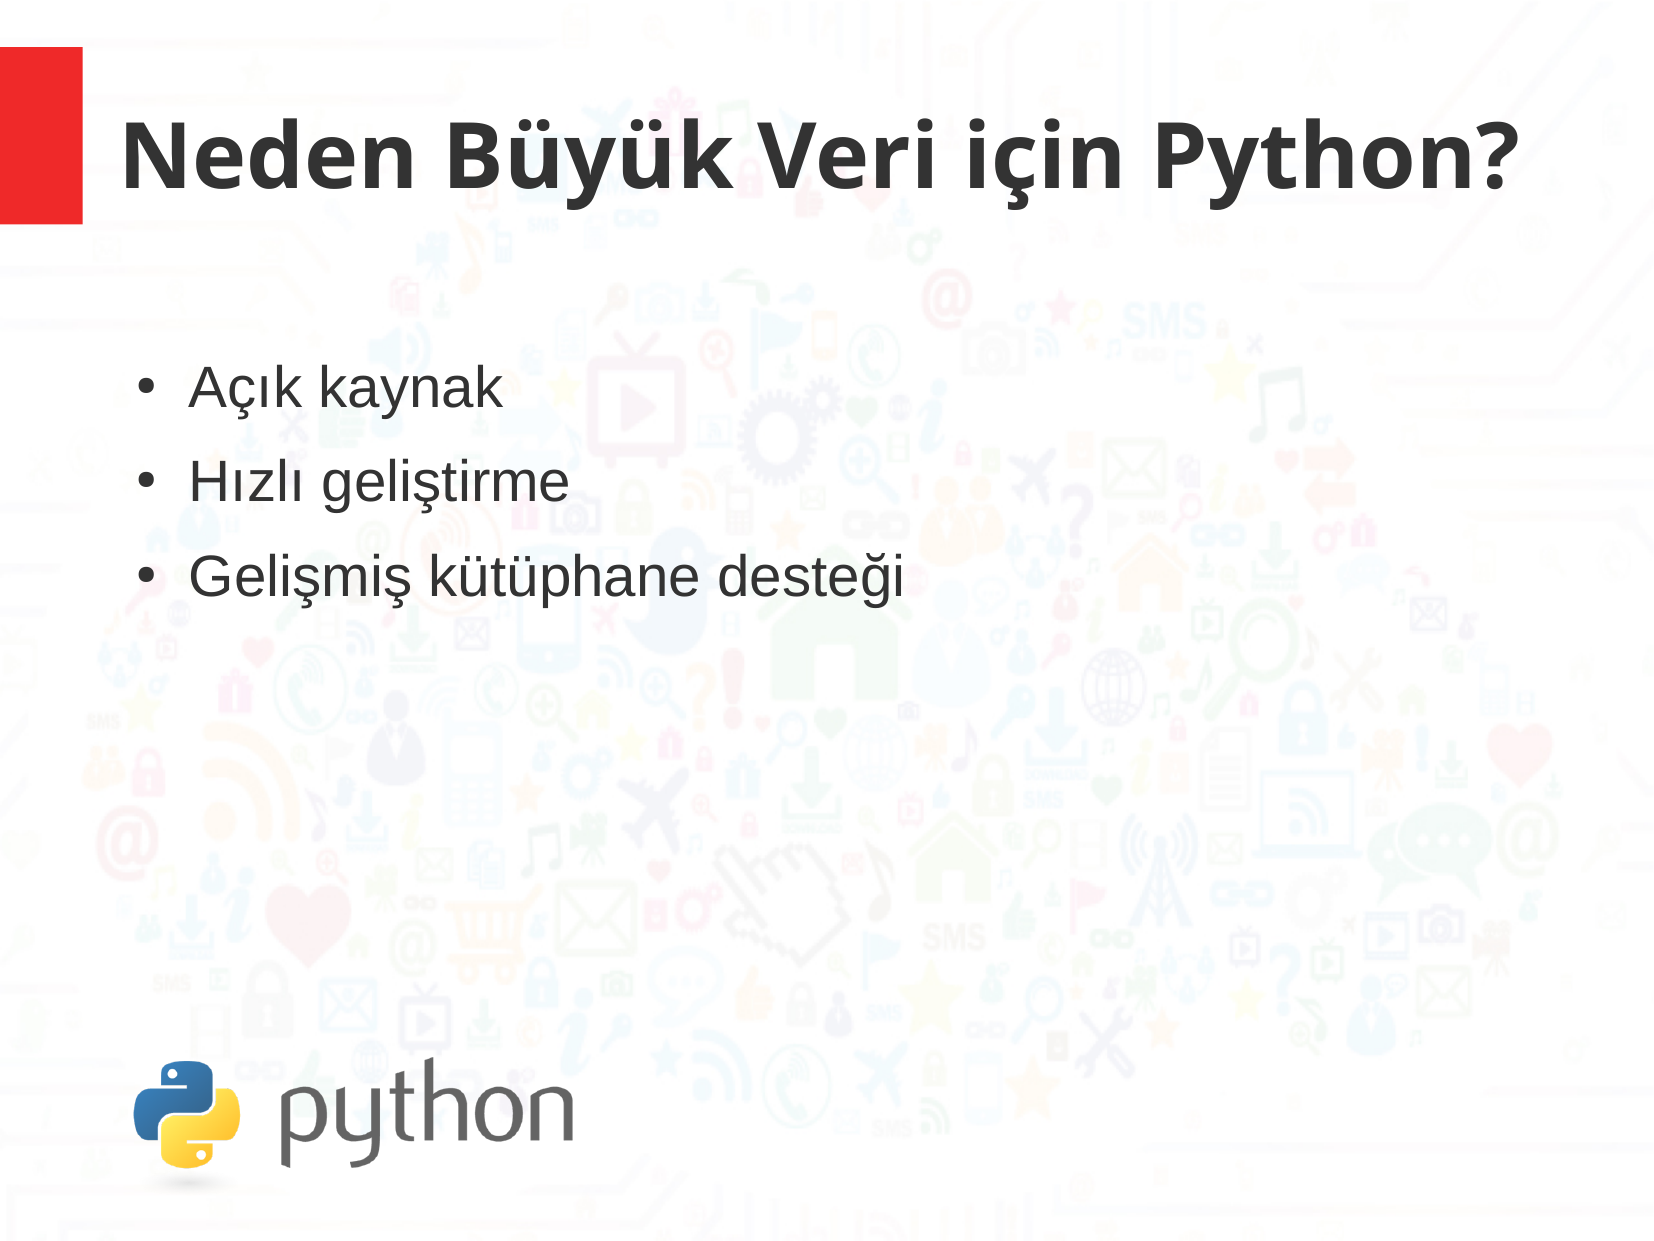

# Neden Büyük Veri için Python?
Açık kaynak
Hızlı geliştirme
Gelişmiş kütüphane desteği